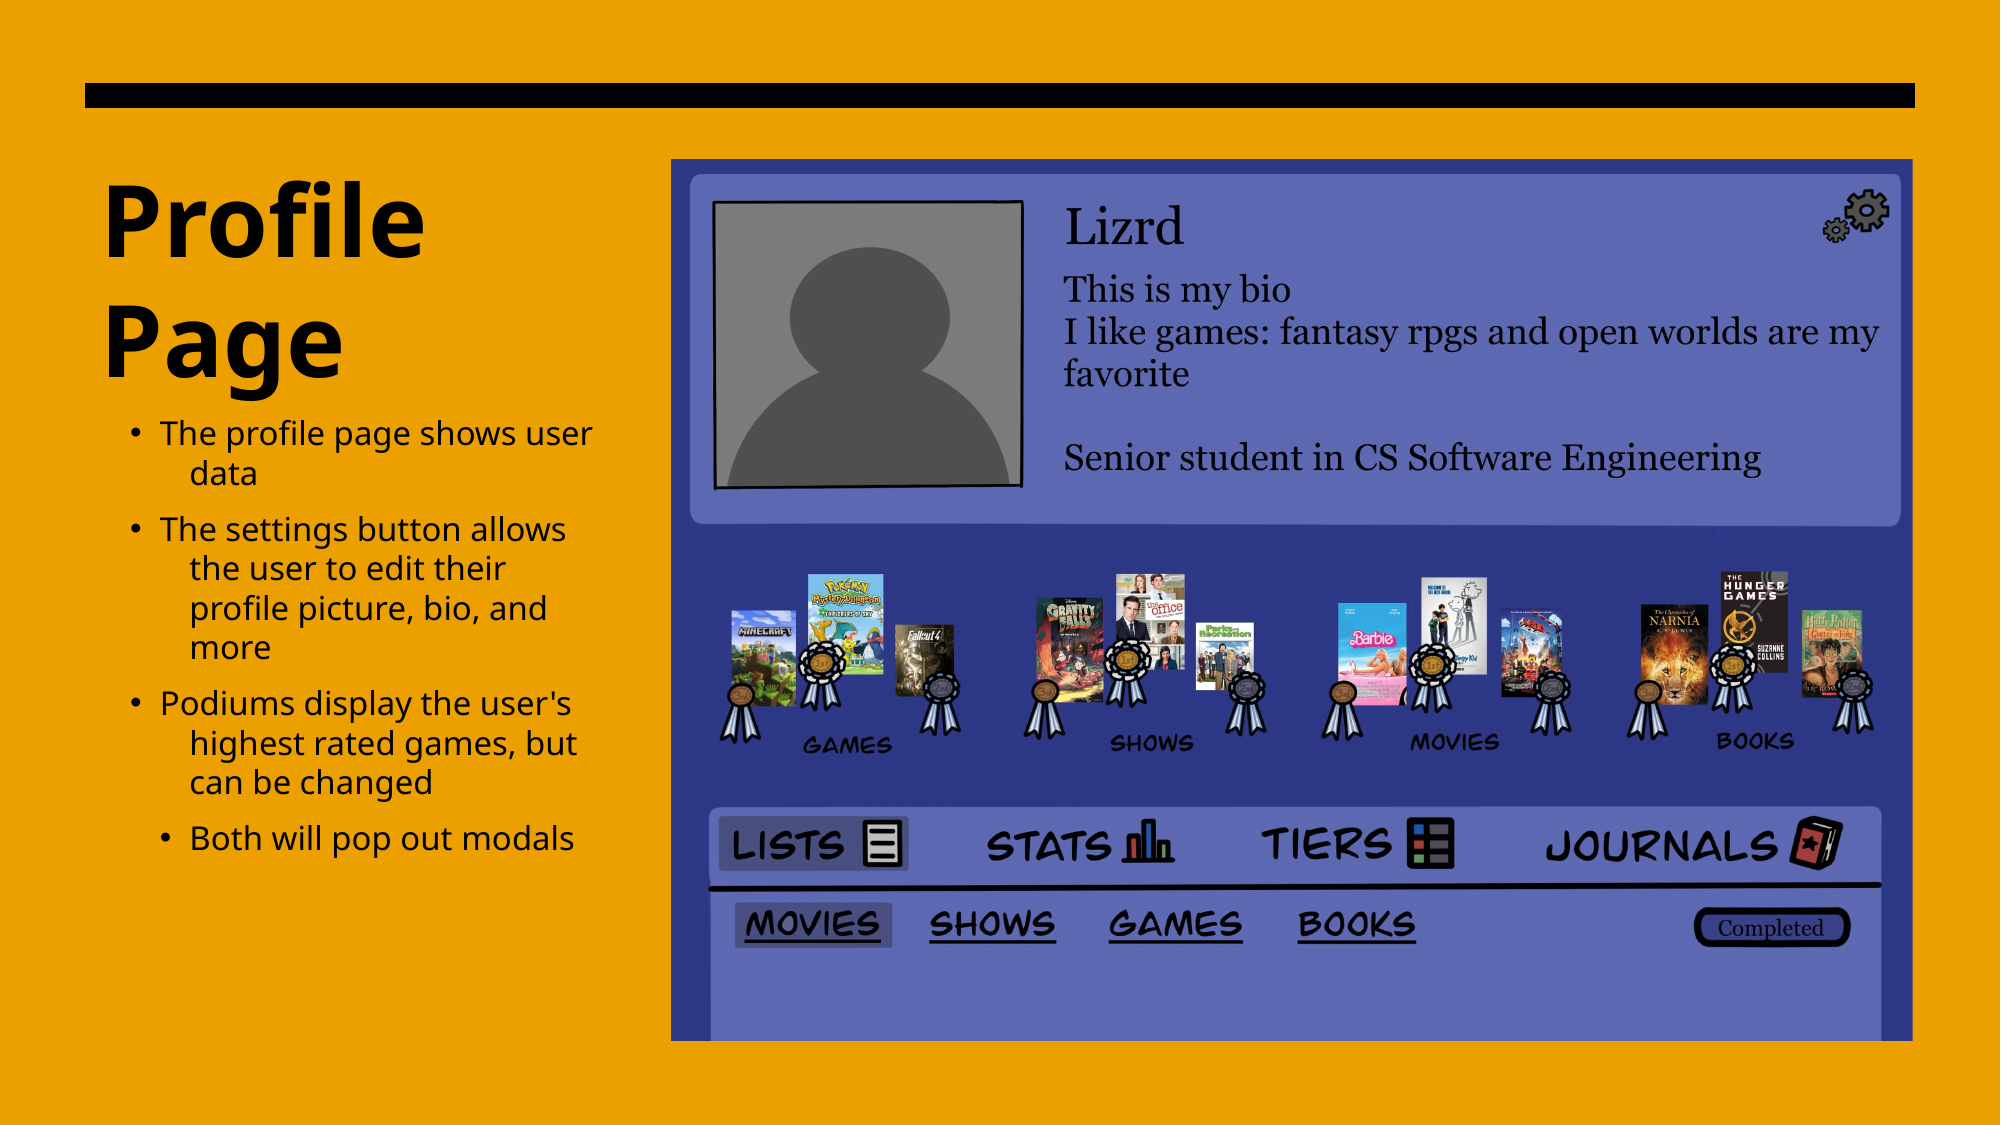

# Profile Page
The profile page shows user data
The settings button allows the user to edit their profile picture, bio, and more
Podiums display the user's highest rated games, but can be changed
Both will pop out modals